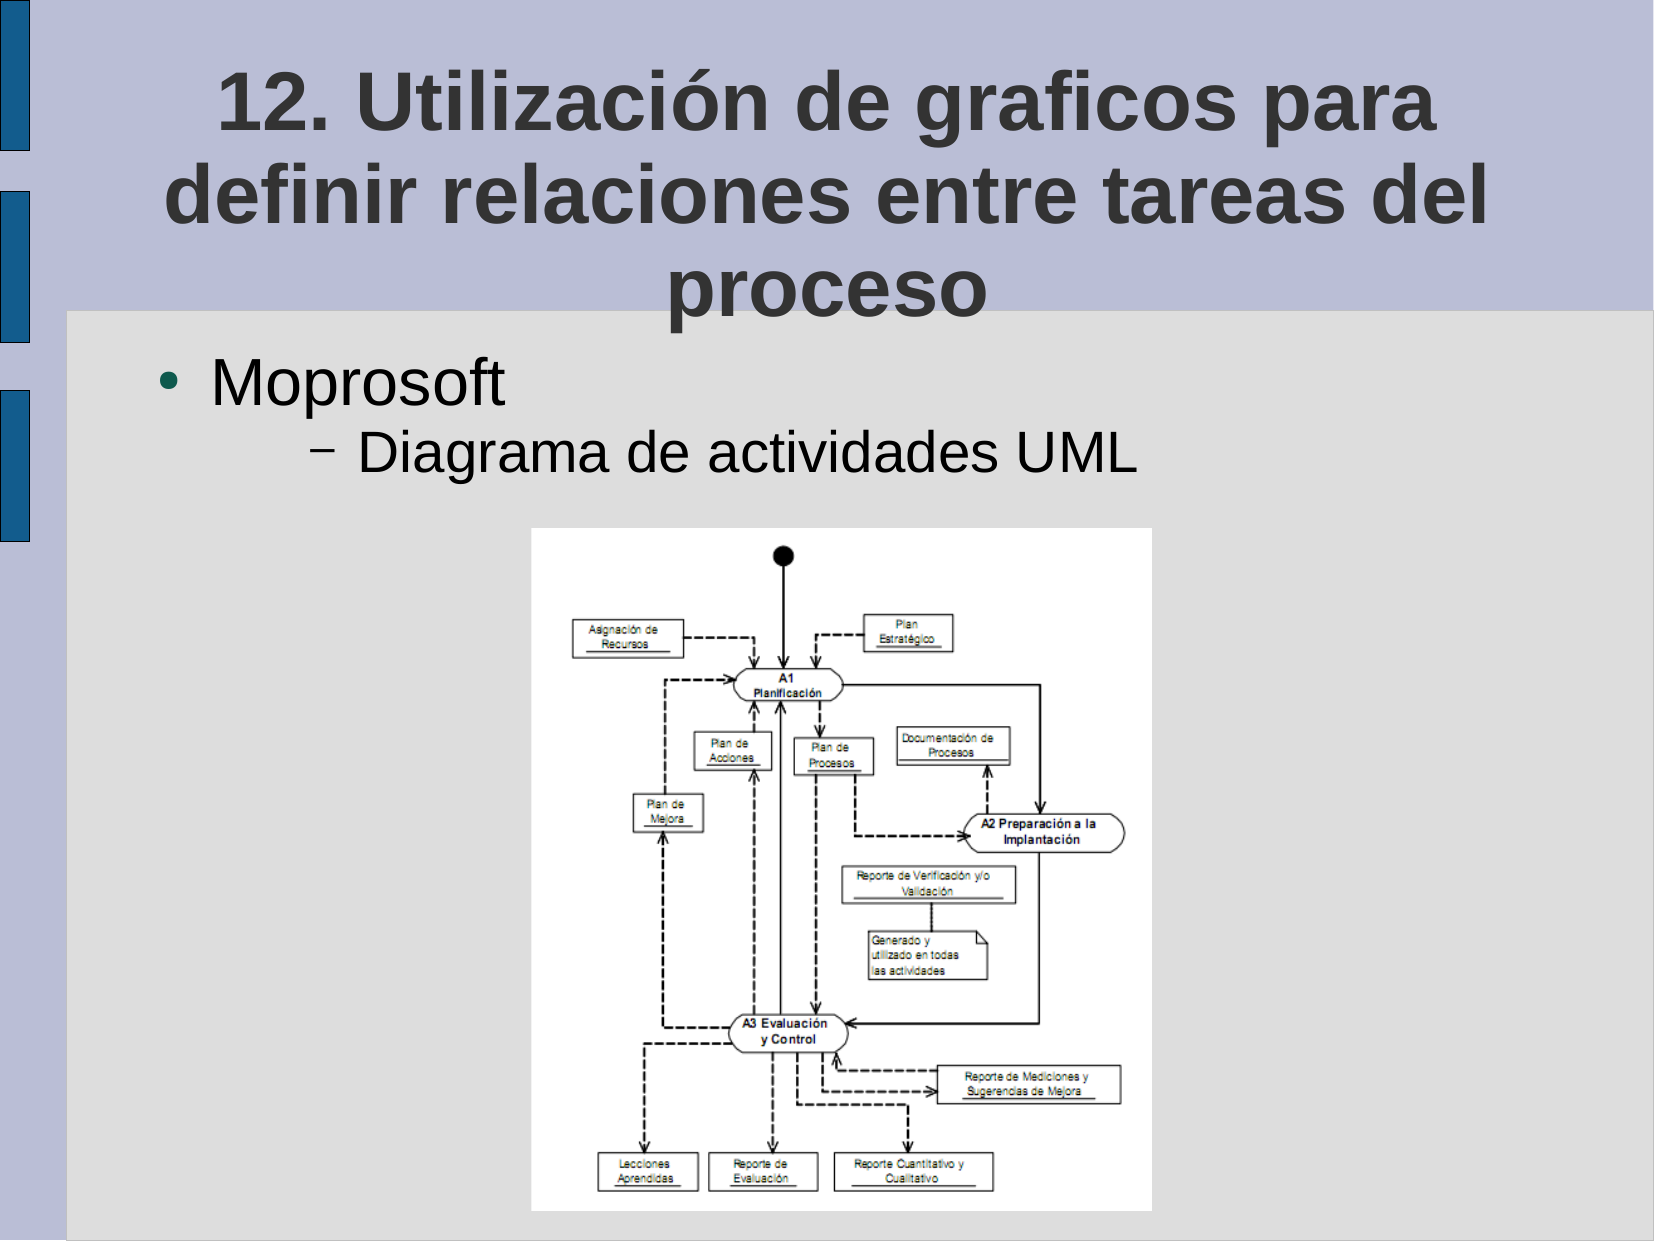

# 12. Utilización de graficos para definir relaciones entre tareas del proceso
Moprosoft
Diagrama de actividades UML